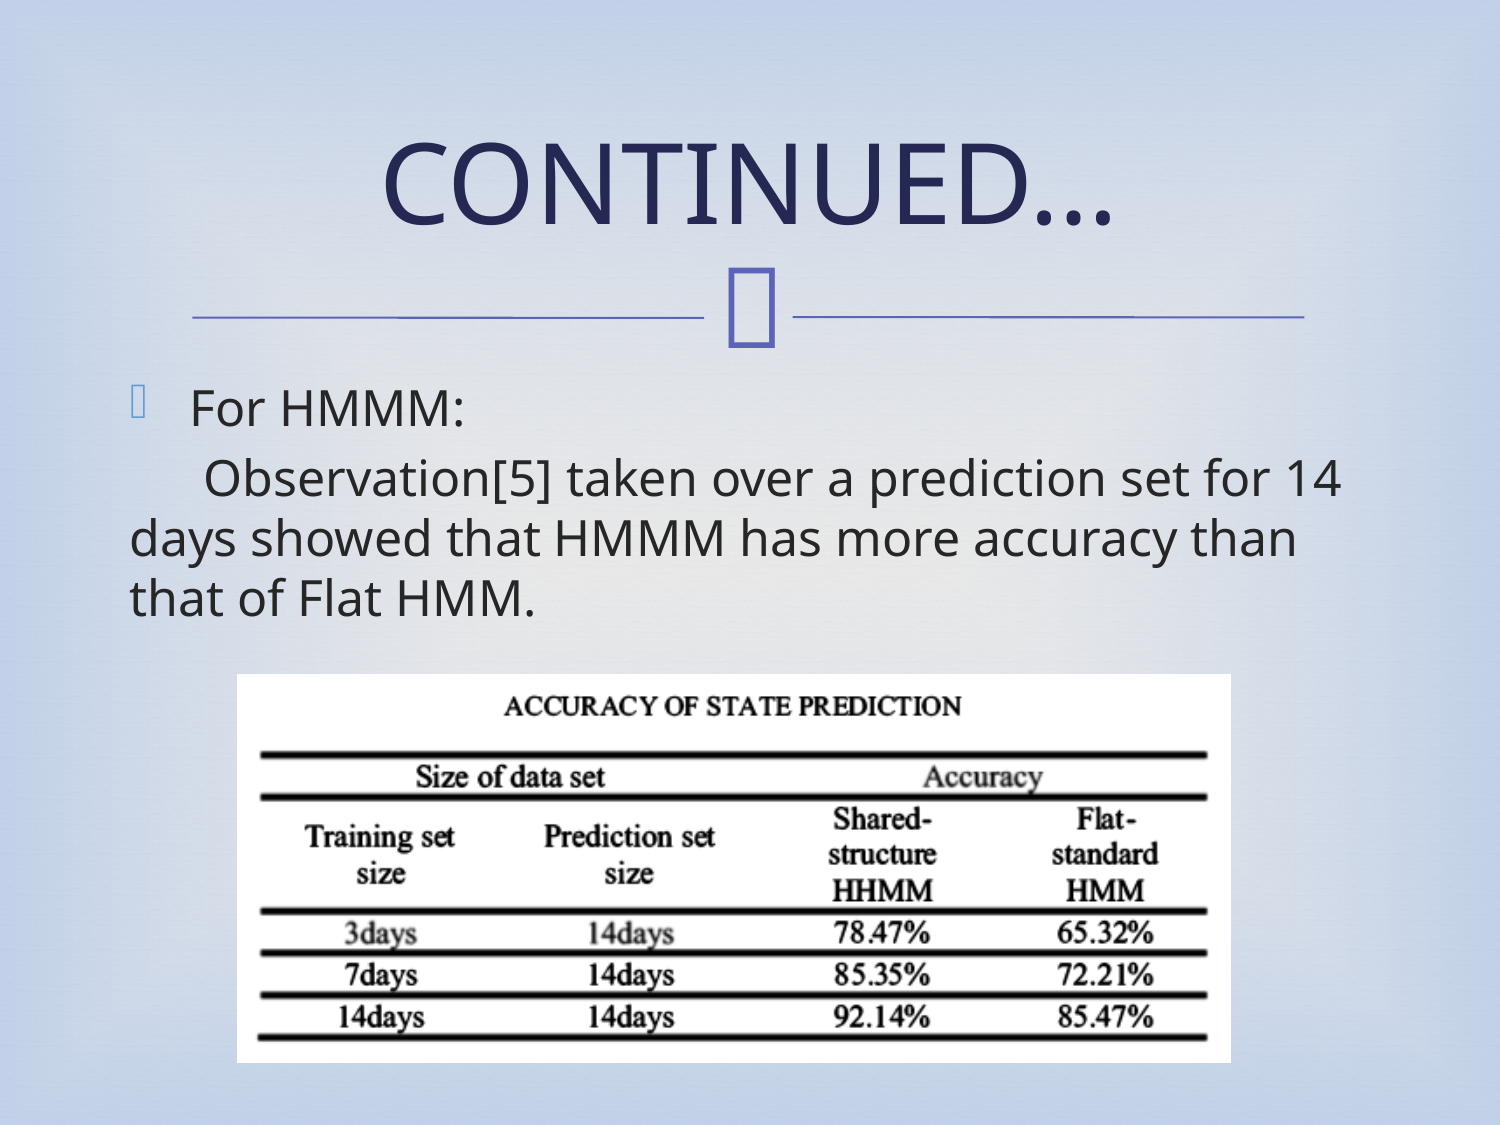

CONTINUED…
# For HMMM:
	Observation[5] taken over a prediction set for 14 days showed that HMMM has more accuracy than that of Flat HMM.